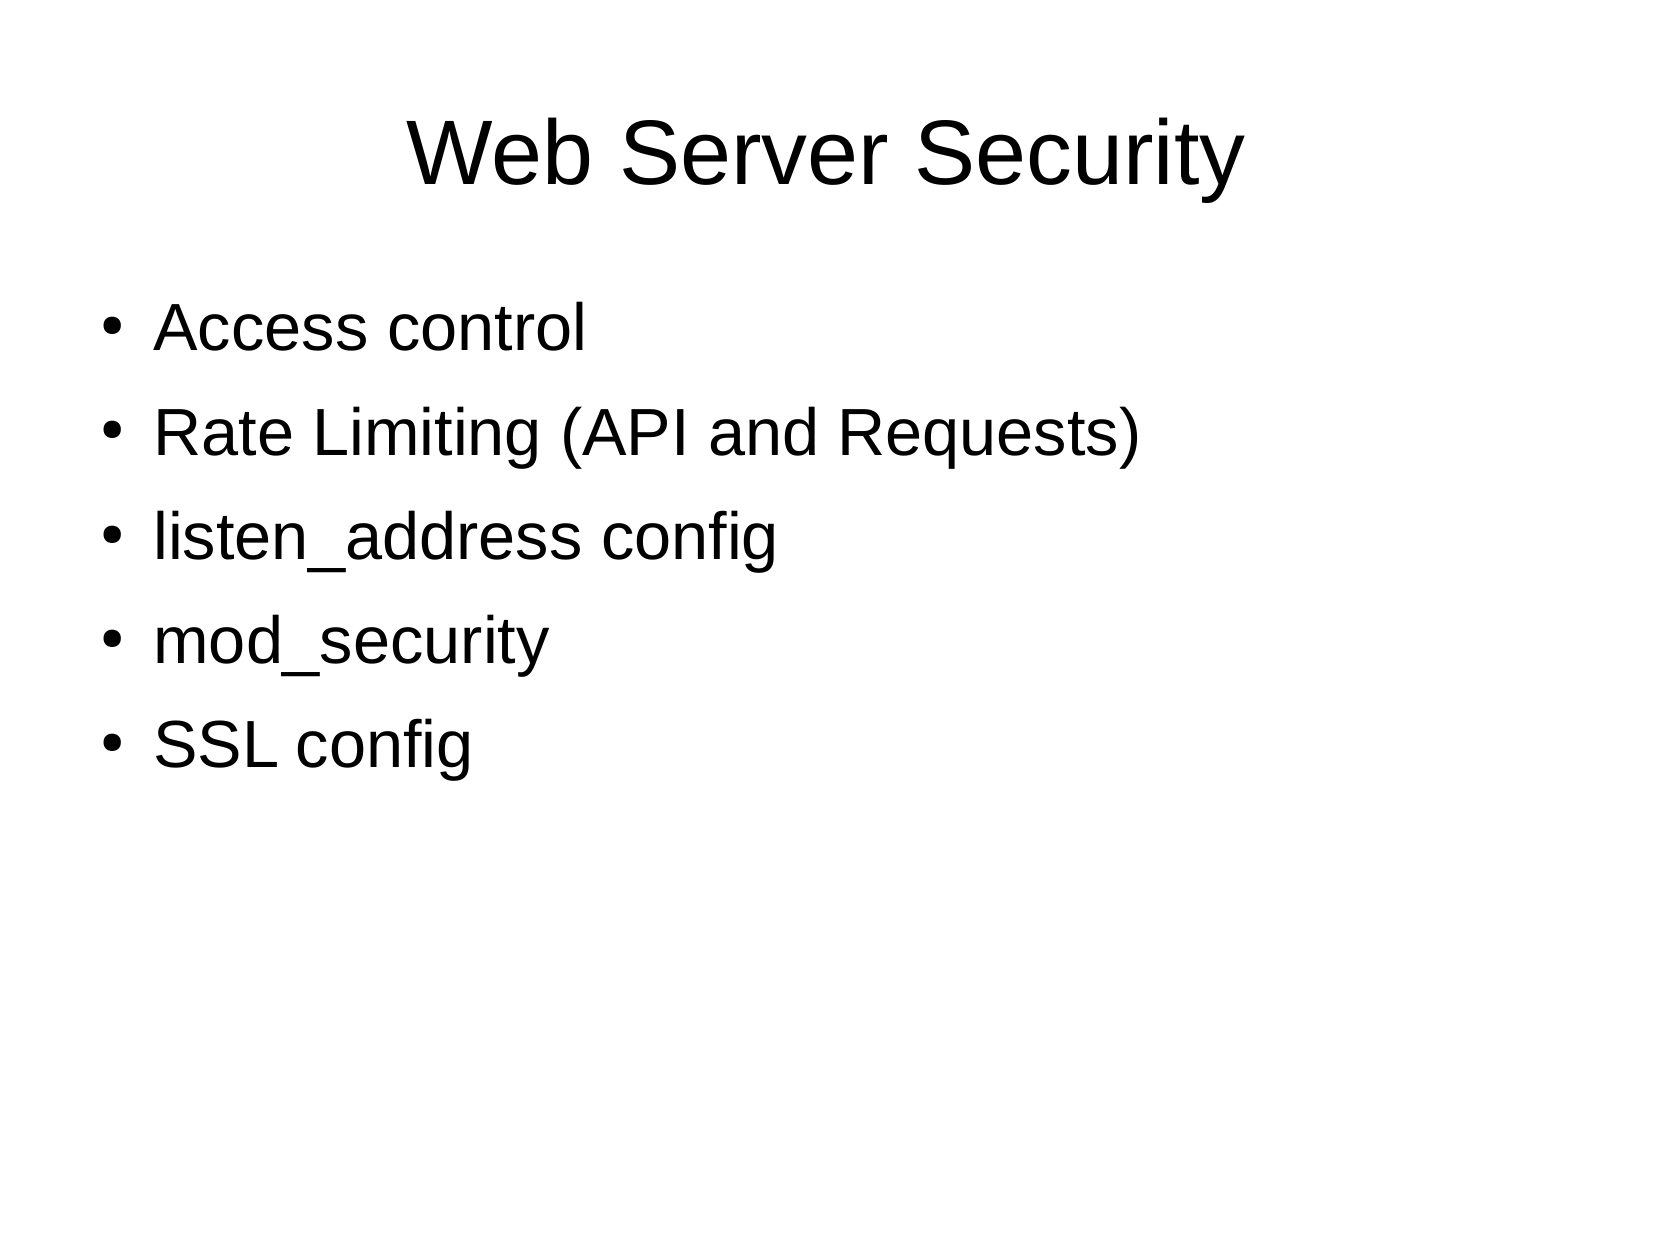

# Web Server Security
Access control
Rate Limiting (API and Requests)
listen_address config
mod_security
SSL config